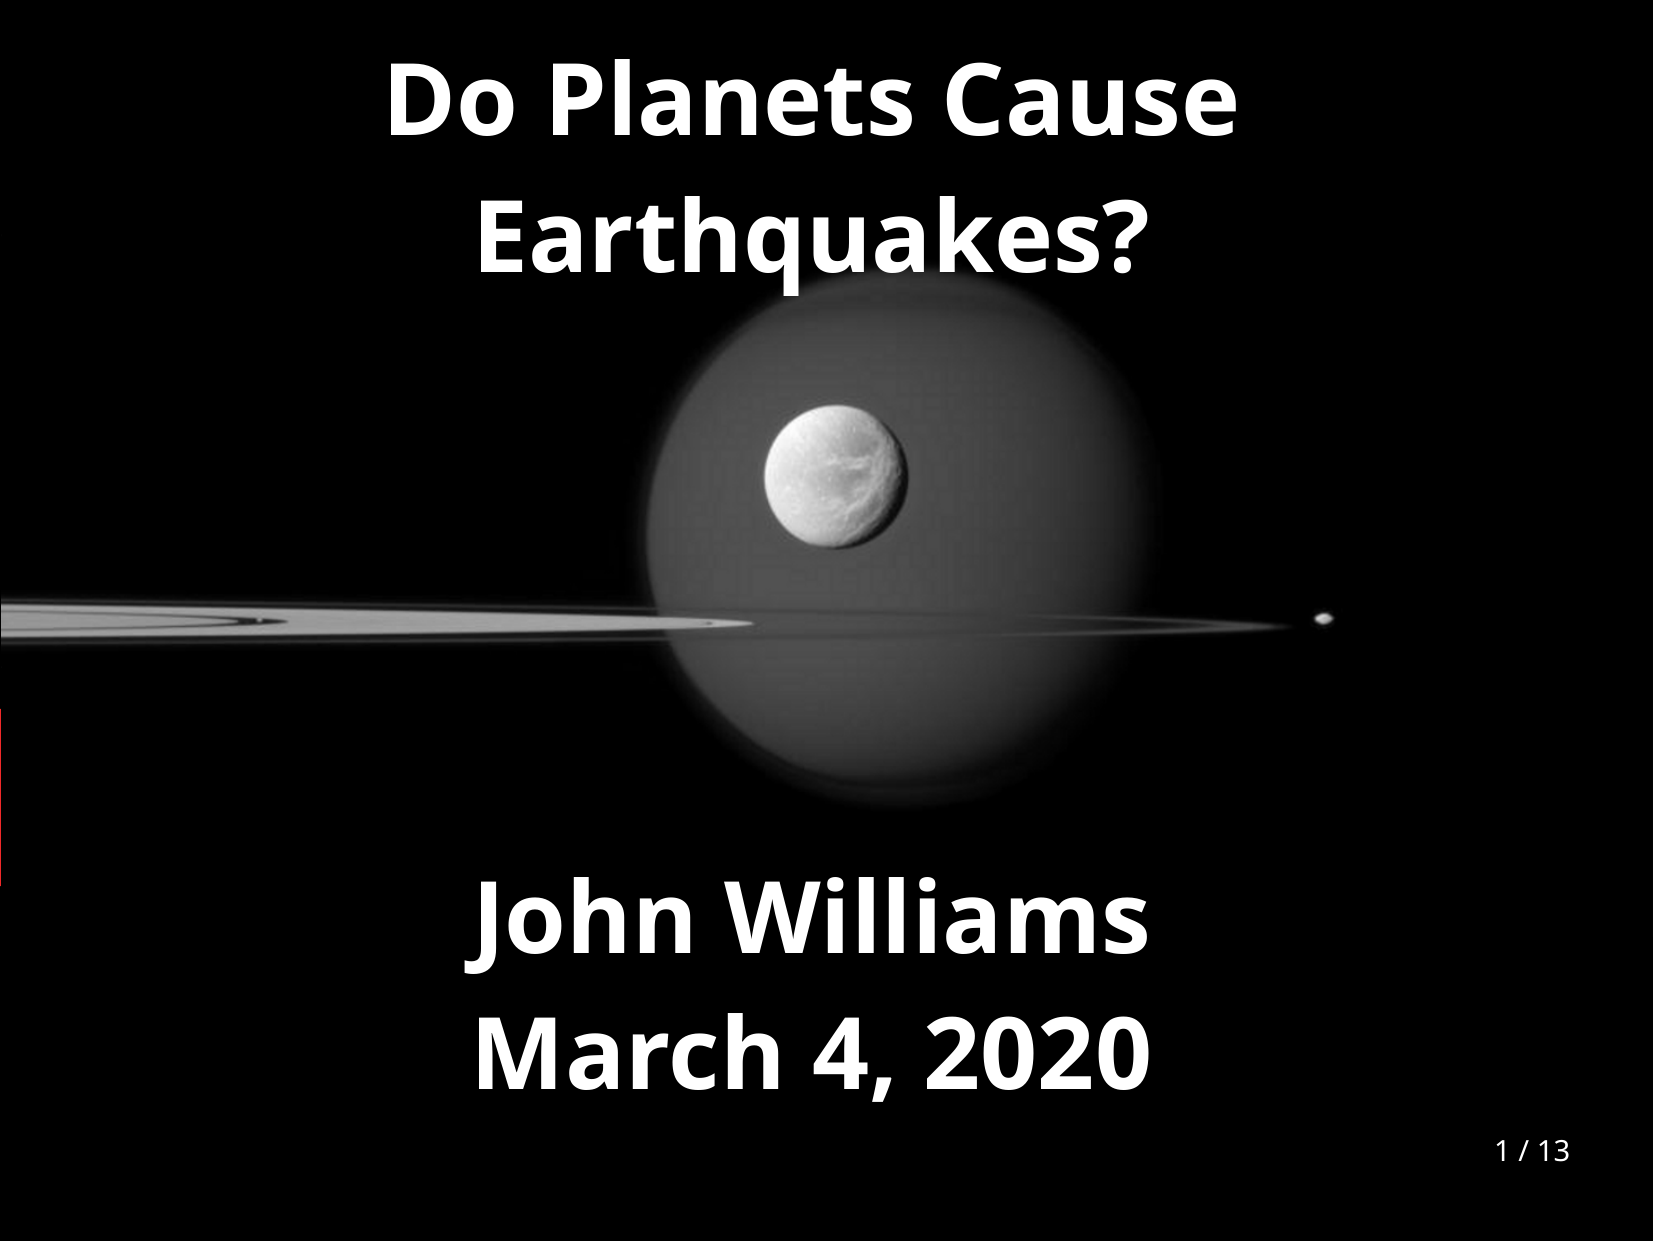

# Do Planets Cause Earthquakes? John Williams March 4, 2020
1